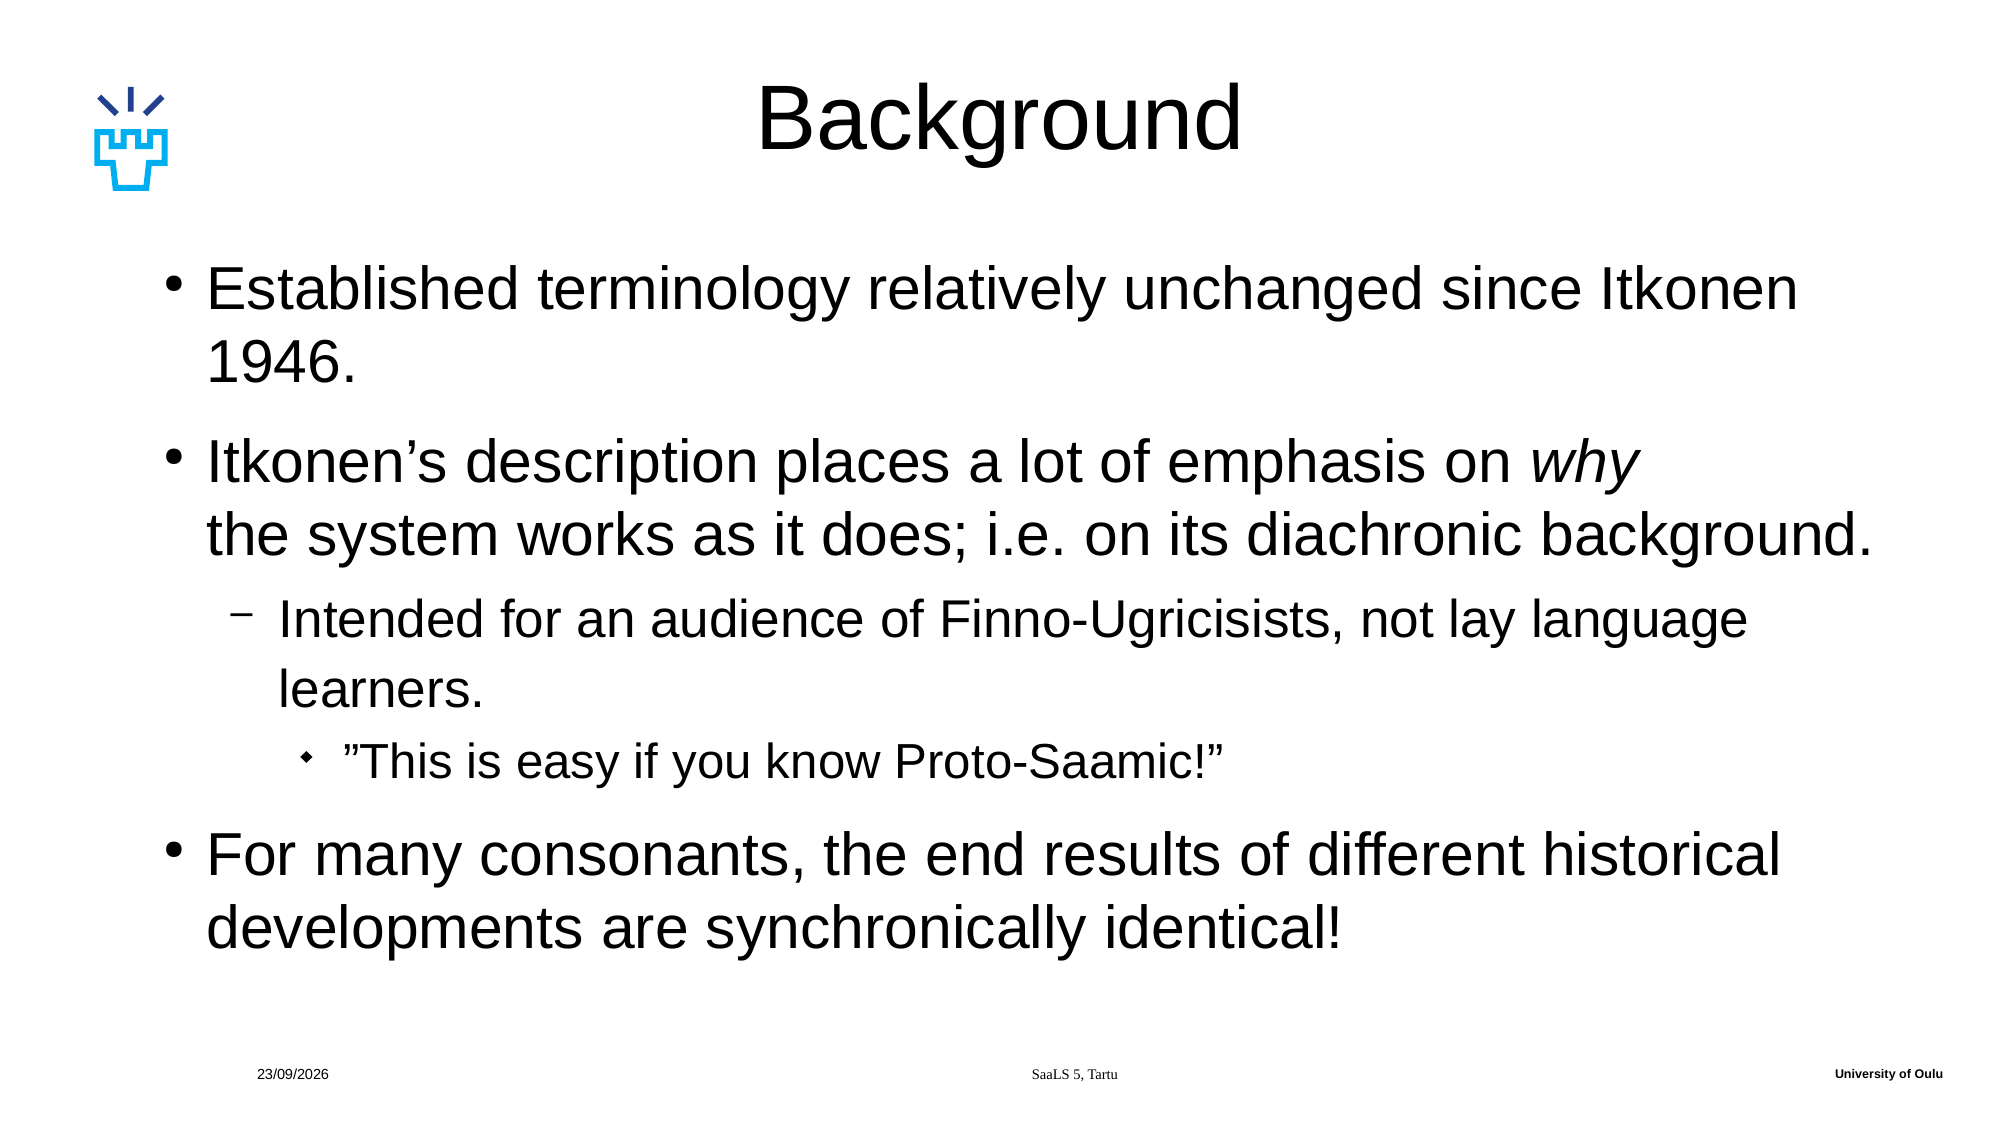

Background
# Established terminology relatively unchanged since Itkonen 1946.
Itkonen’s description places a lot of emphasis on why
the system works as it does; i.e. on its diachronic background.
Intended for an audience of Finno-Ugricisists, not lay language learners.
”This is easy if you know Proto-Saamic!”
For many consonants, the end results of different historical developments are synchronically identical!
https://github.com/tkoukkar/anaraskiela/blob/master/Koukkari_Tuomas-CIFUXIII-oovdanpyehtim.pdf